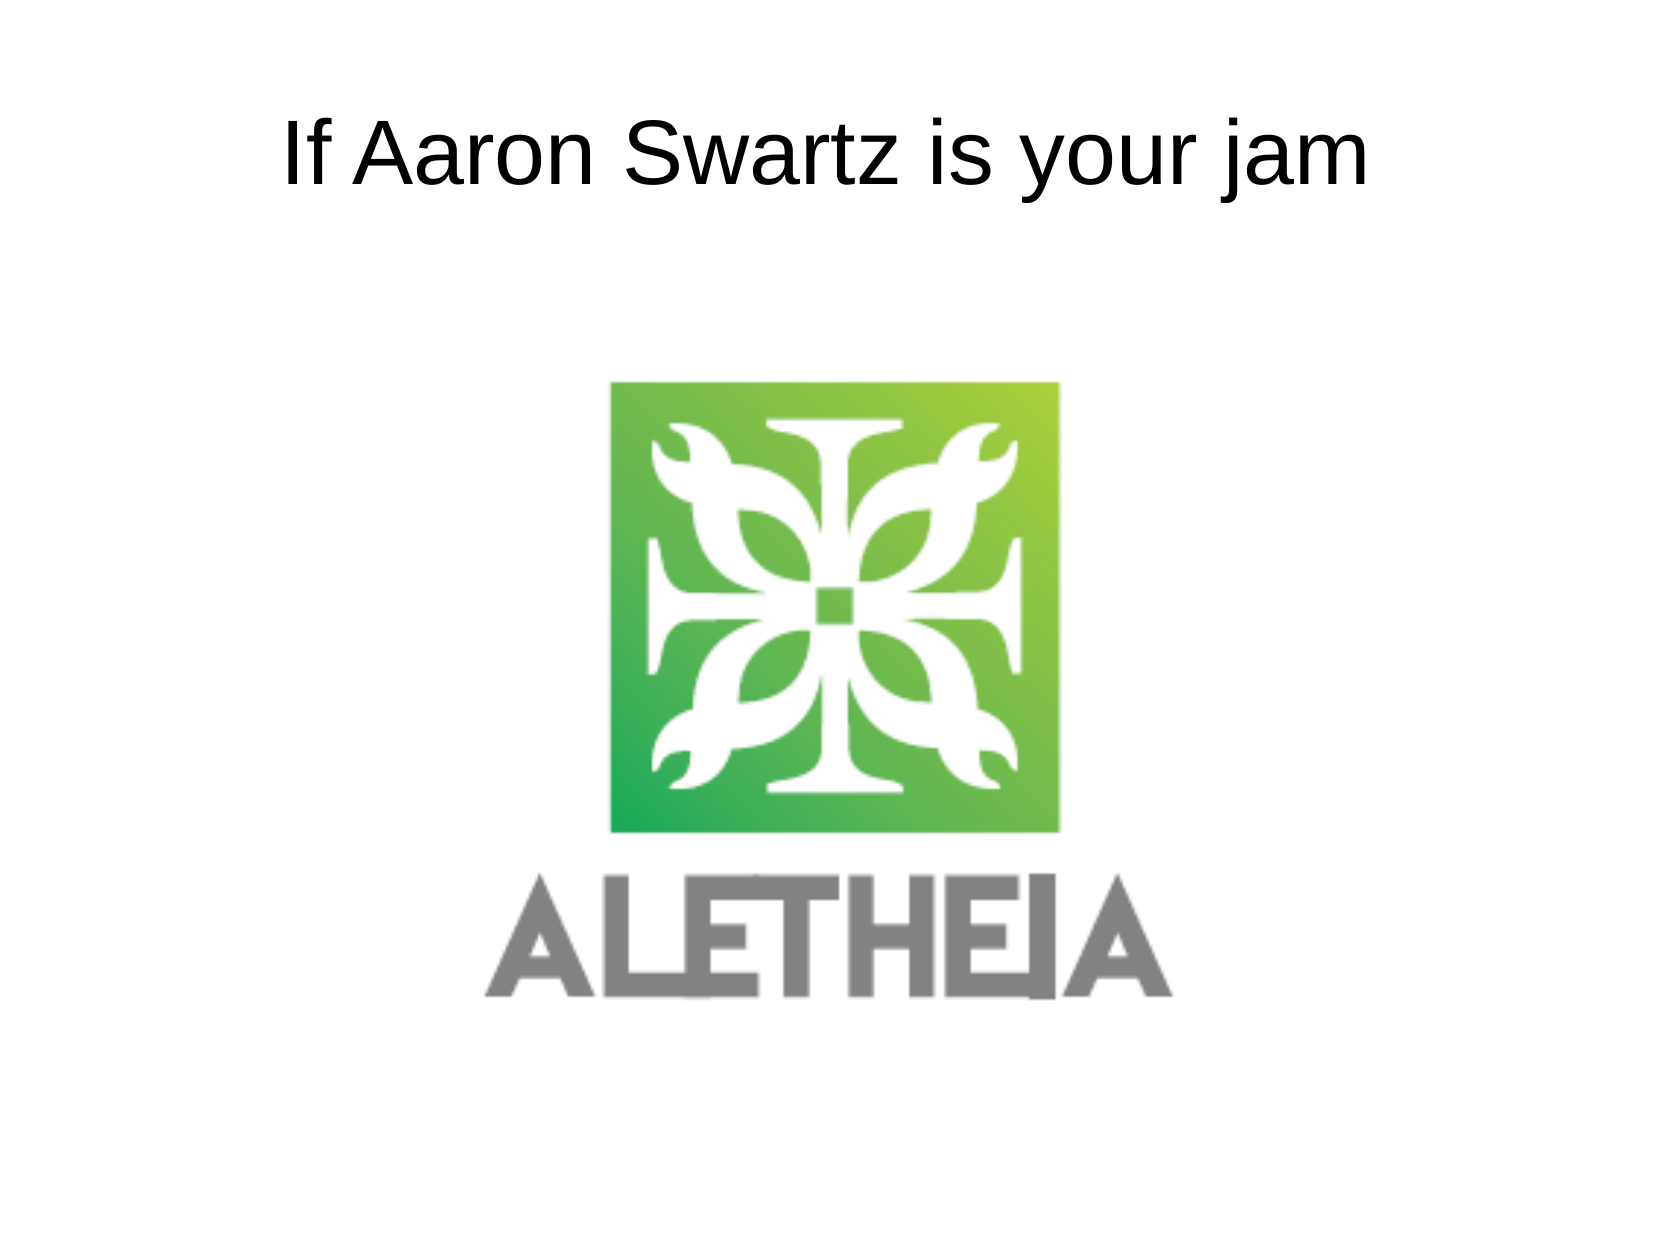

# If Aaron Swartz is your jam